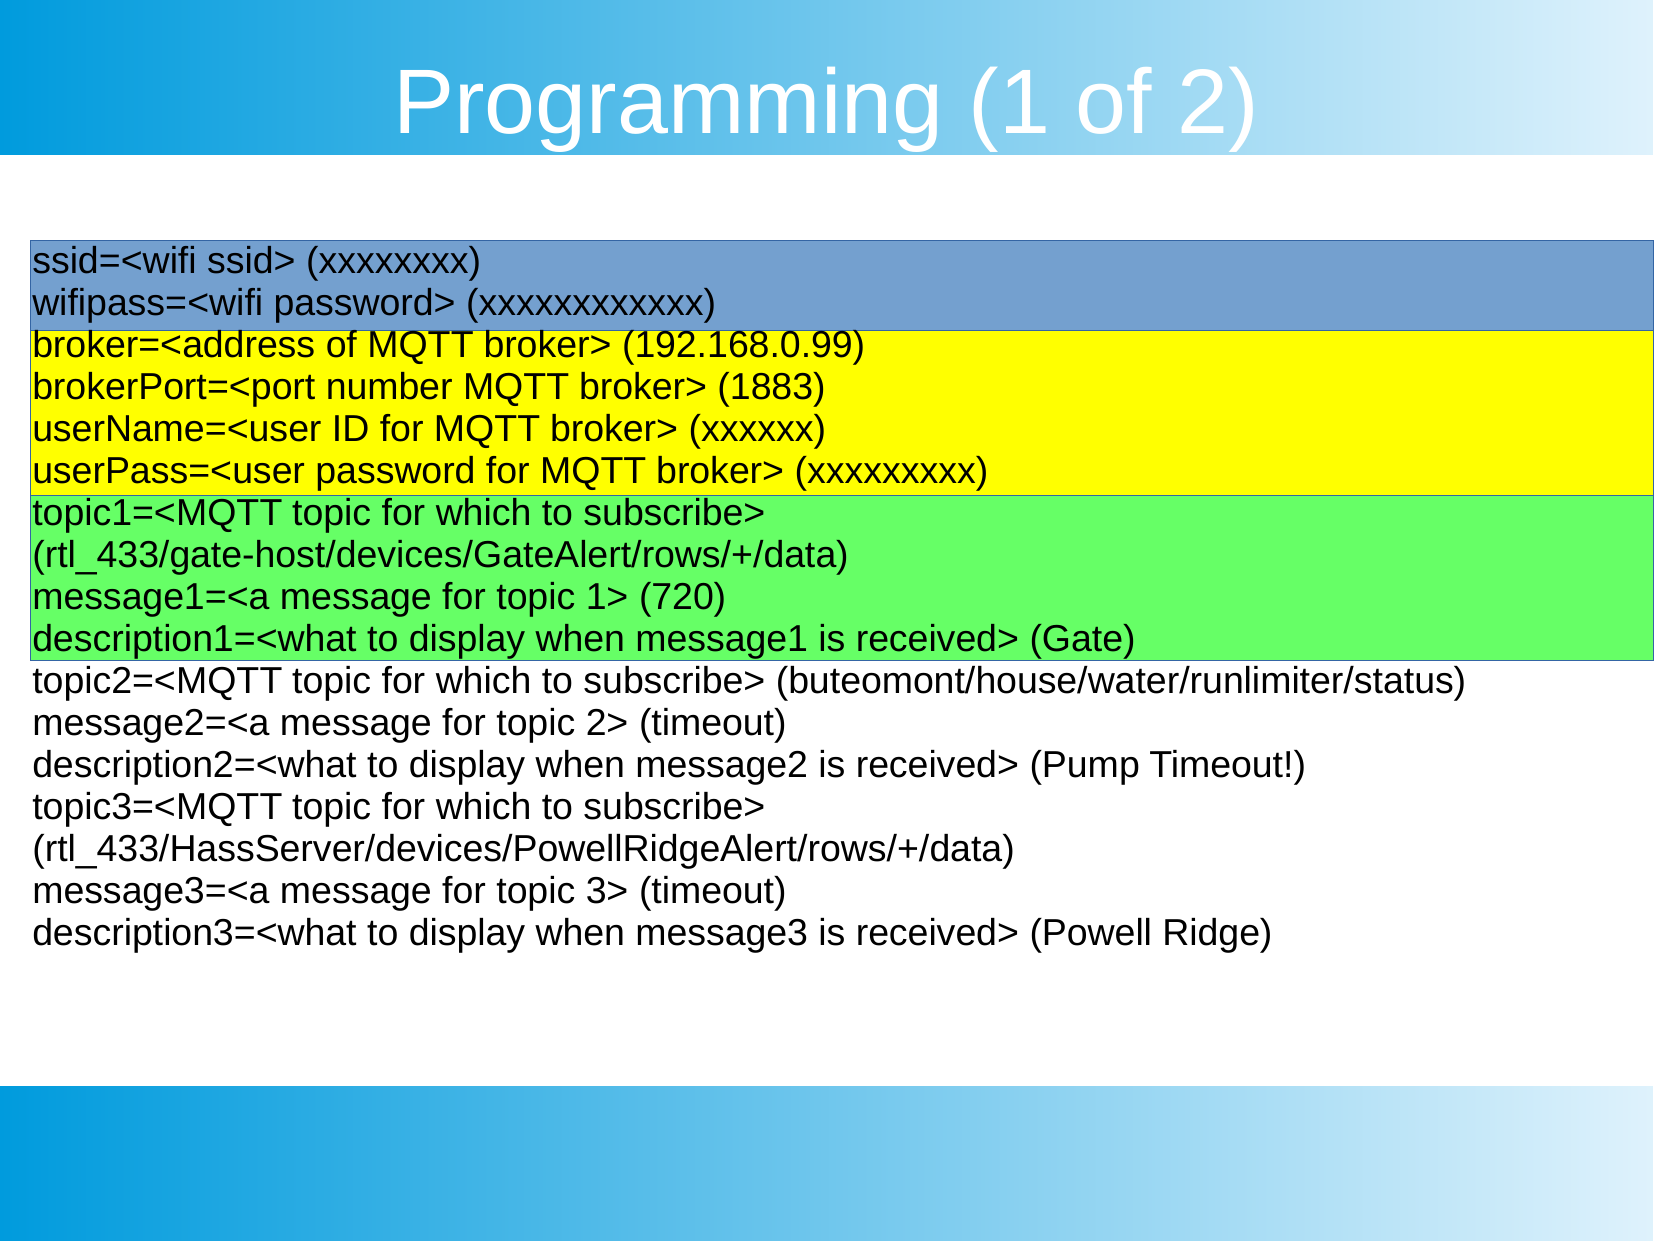

# Programming (1 of 2)
ssid=<wifi ssid> (xxxxxxxx)
wifipass=<wifi password> (xxxxxxxxxxxx)
broker=<address of MQTT broker> (192.168.0.99)
brokerPort=<port number MQTT broker> (1883)
userName=<user ID for MQTT broker> (xxxxxx)
userPass=<user password for MQTT broker> (xxxxxxxxx)
topic1=<MQTT topic for which to subscribe> (rtl_433/gate-host/devices/GateAlert/rows/+/data)
message1=<a message for topic 1> (720)
description1=<what to display when message1 is received> (Gate)
topic2=<MQTT topic for which to subscribe> (buteomont/house/water/runlimiter/status)
message2=<a message for topic 2> (timeout)
description2=<what to display when message2 is received> (Pump Timeout!)
topic3=<MQTT topic for which to subscribe> (rtl_433/HassServer/devices/PowellRidgeAlert/rows/+/data)
message3=<a message for topic 3> (timeout)
description3=<what to display when message3 is received> (Powell Ridge)